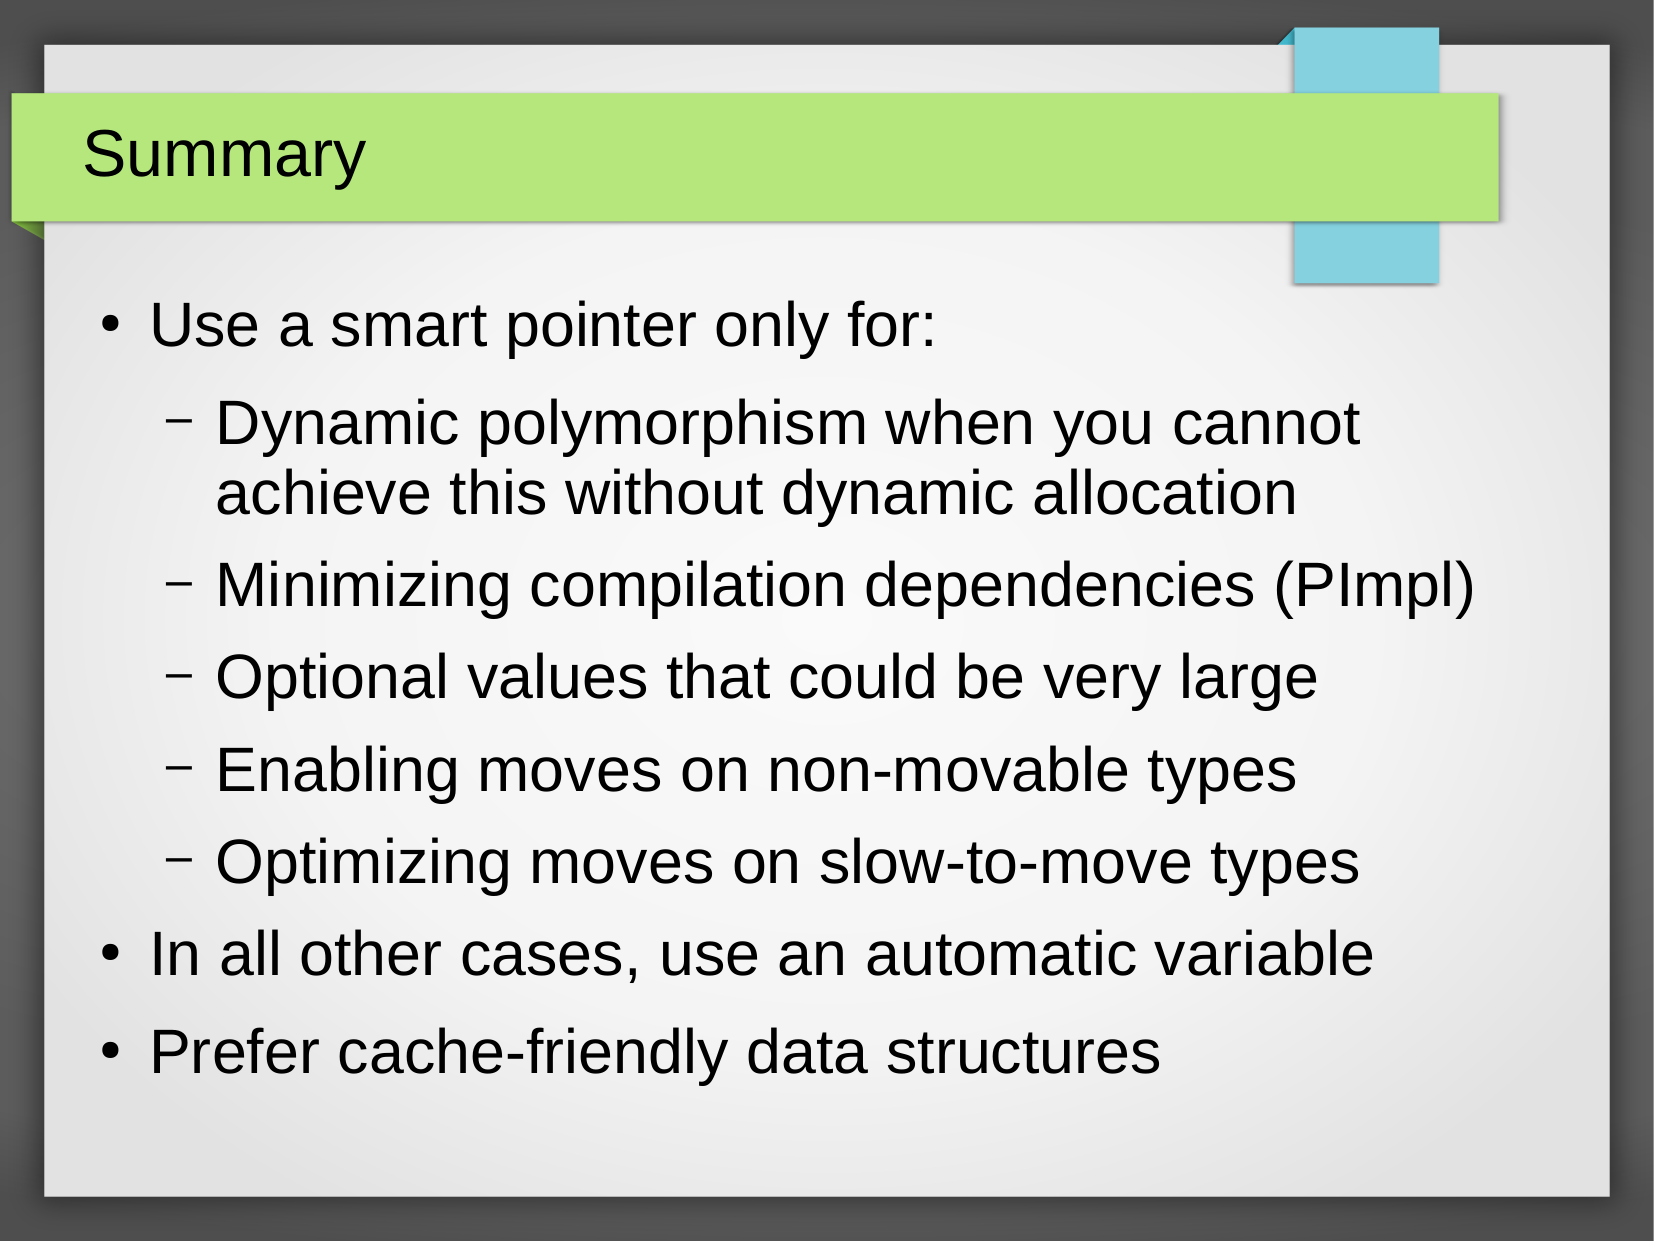

# Summary
Use a smart pointer only for:
Dynamic polymorphism when you cannot achieve this without dynamic allocation
Minimizing compilation dependencies (PImpl)
Optional values that could be very large
Enabling moves on non-movable types
Optimizing moves on slow-to-move types
In all other cases, use an automatic variable
Prefer cache-friendly data structures